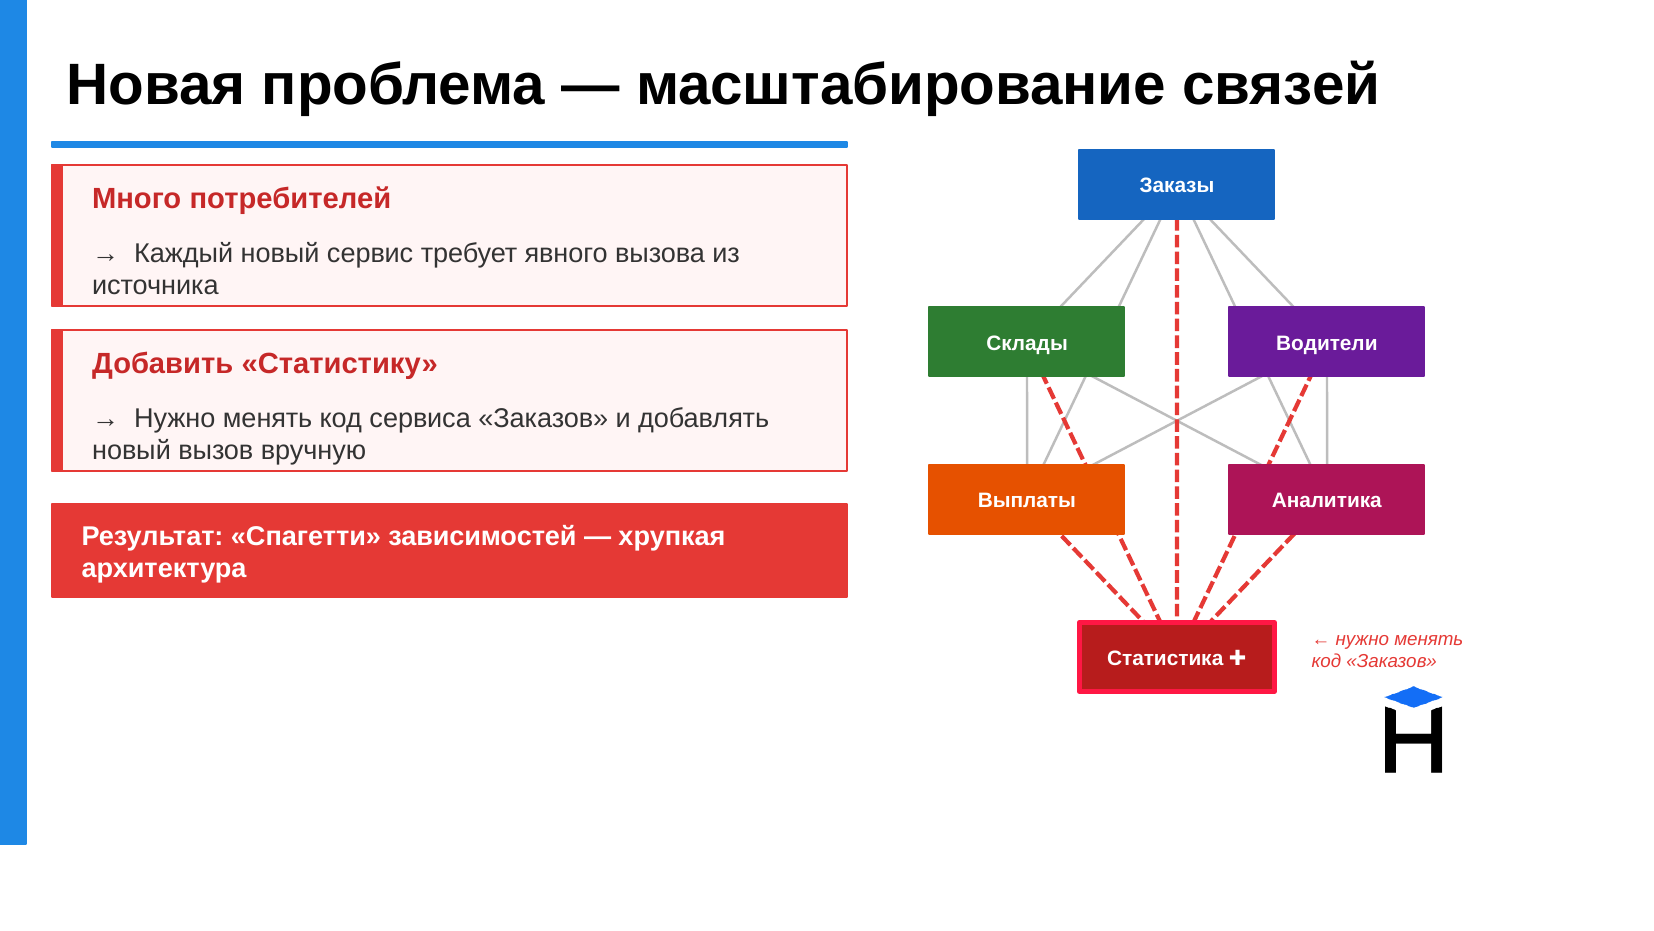

Новая проблема — масштабирование связей
Заказы
Много потребителей
→ Каждый новый сервис требует явного вызова из источника
Склады
Водители
Добавить «Статистику»
→ Нужно менять код сервиса «Заказов» и добавлять новый вызов вручную
Выплаты
Аналитика
Результат: «Спагетти» зависимостей — хрупкая архитектура
← нужно менять
код «Заказов»
Статистика ✚